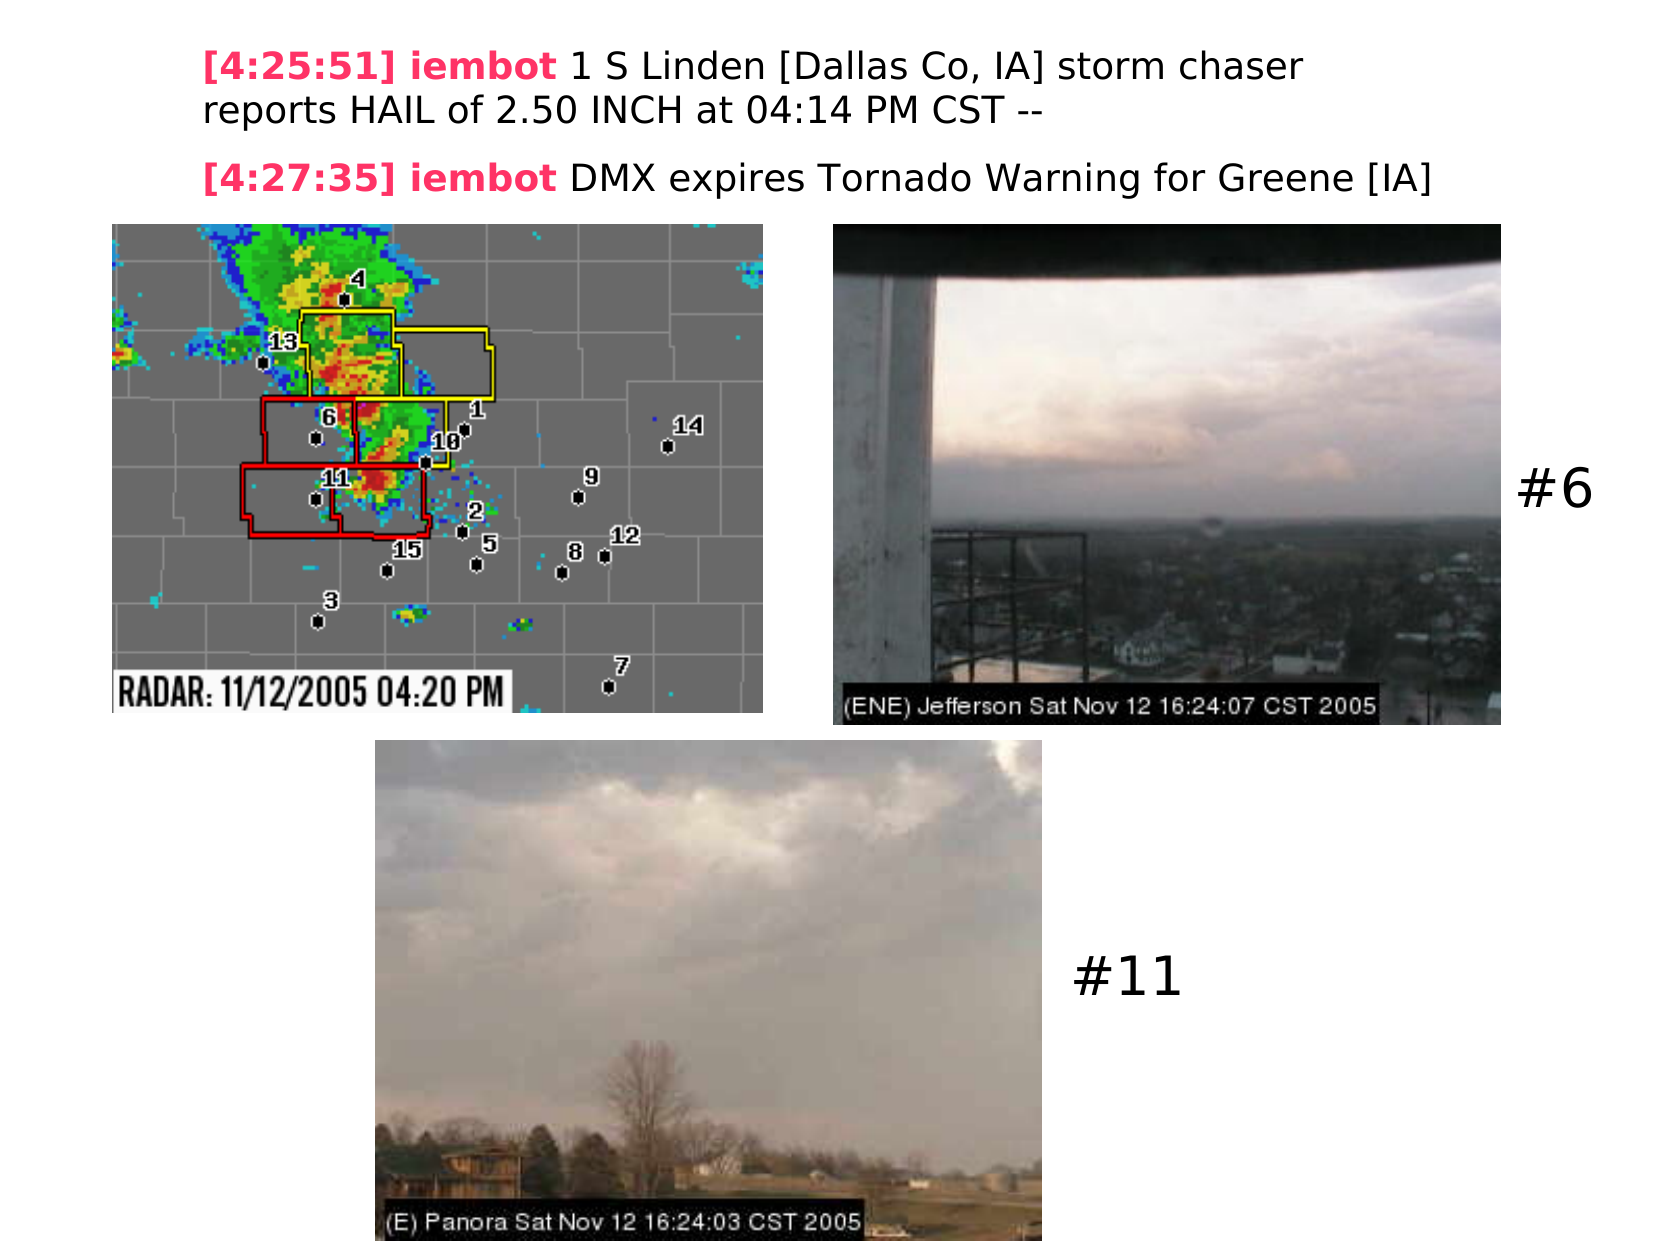

[4:25:51] iembot 1 S Linden [Dallas Co, IA] storm chaser reports HAIL of 2.50 INCH at 04:14 PM CST --
[4:27:35] iembot DMX expires Tornado Warning for Greene [IA]
#6
#11